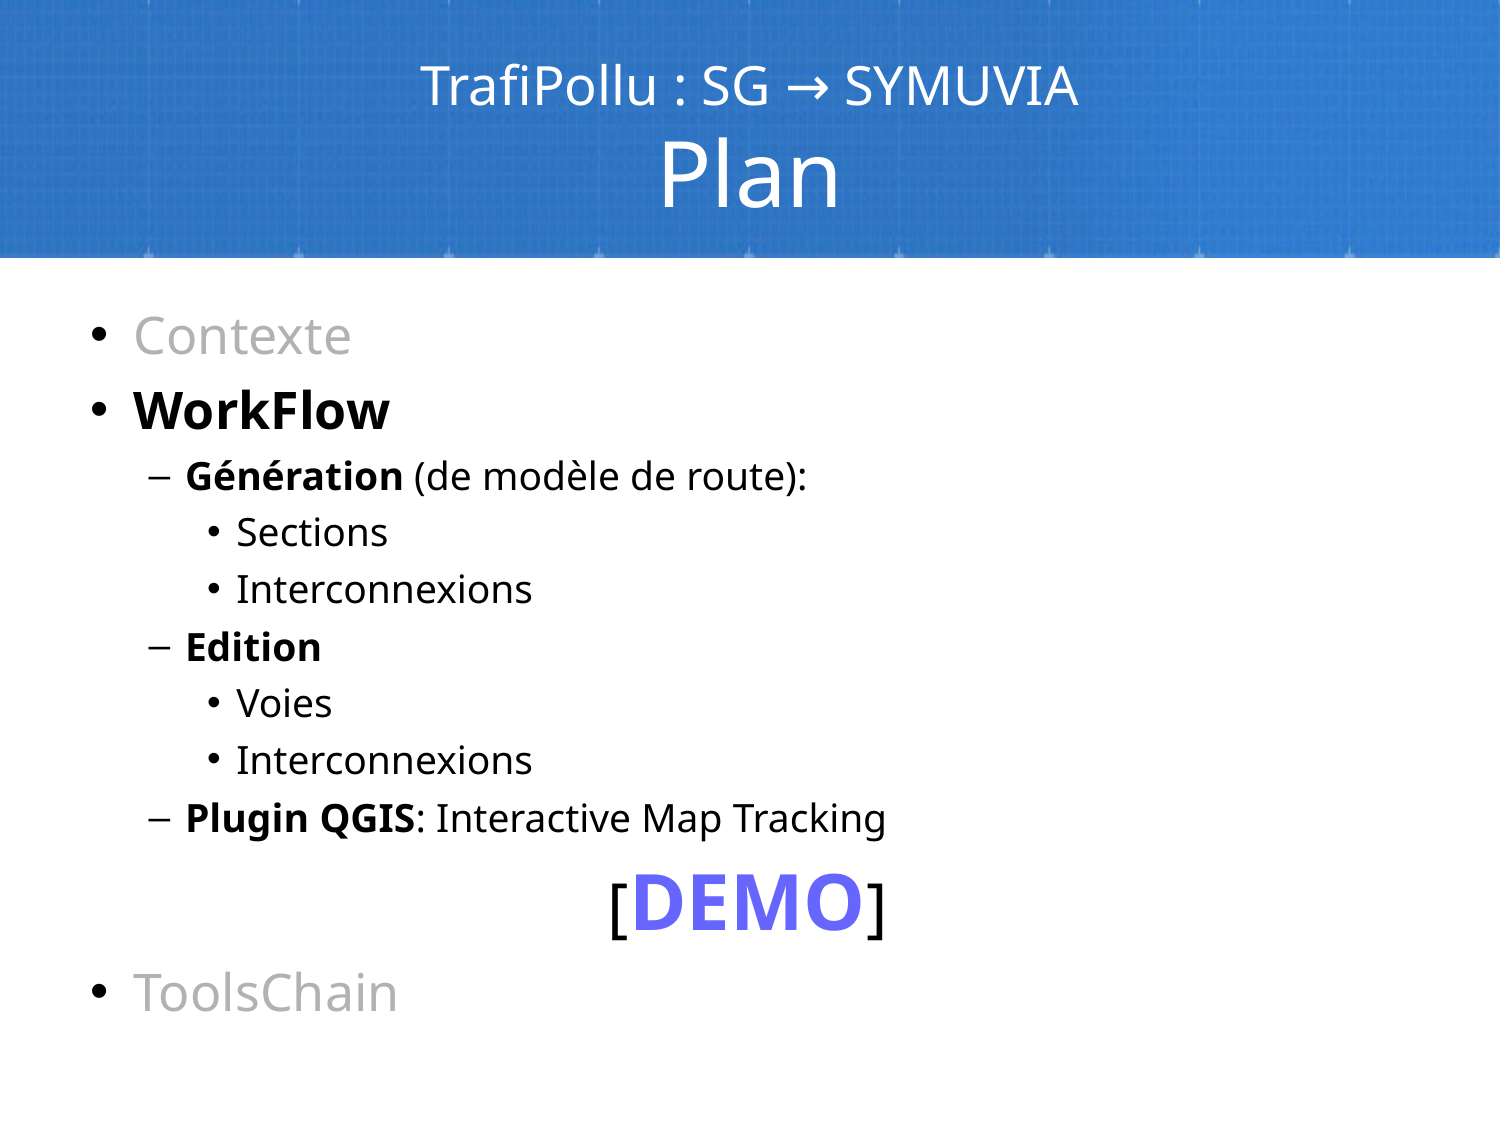

# TrafiPollu : SG → SYMUVIA Plan
Contexte
WorkFlow
Génération (de modèle de route):
Sections
Interconnexions
Edition
Voies
Interconnexions
Plugin QGIS: Interactive Map Tracking
[DEMO]
ToolsChain